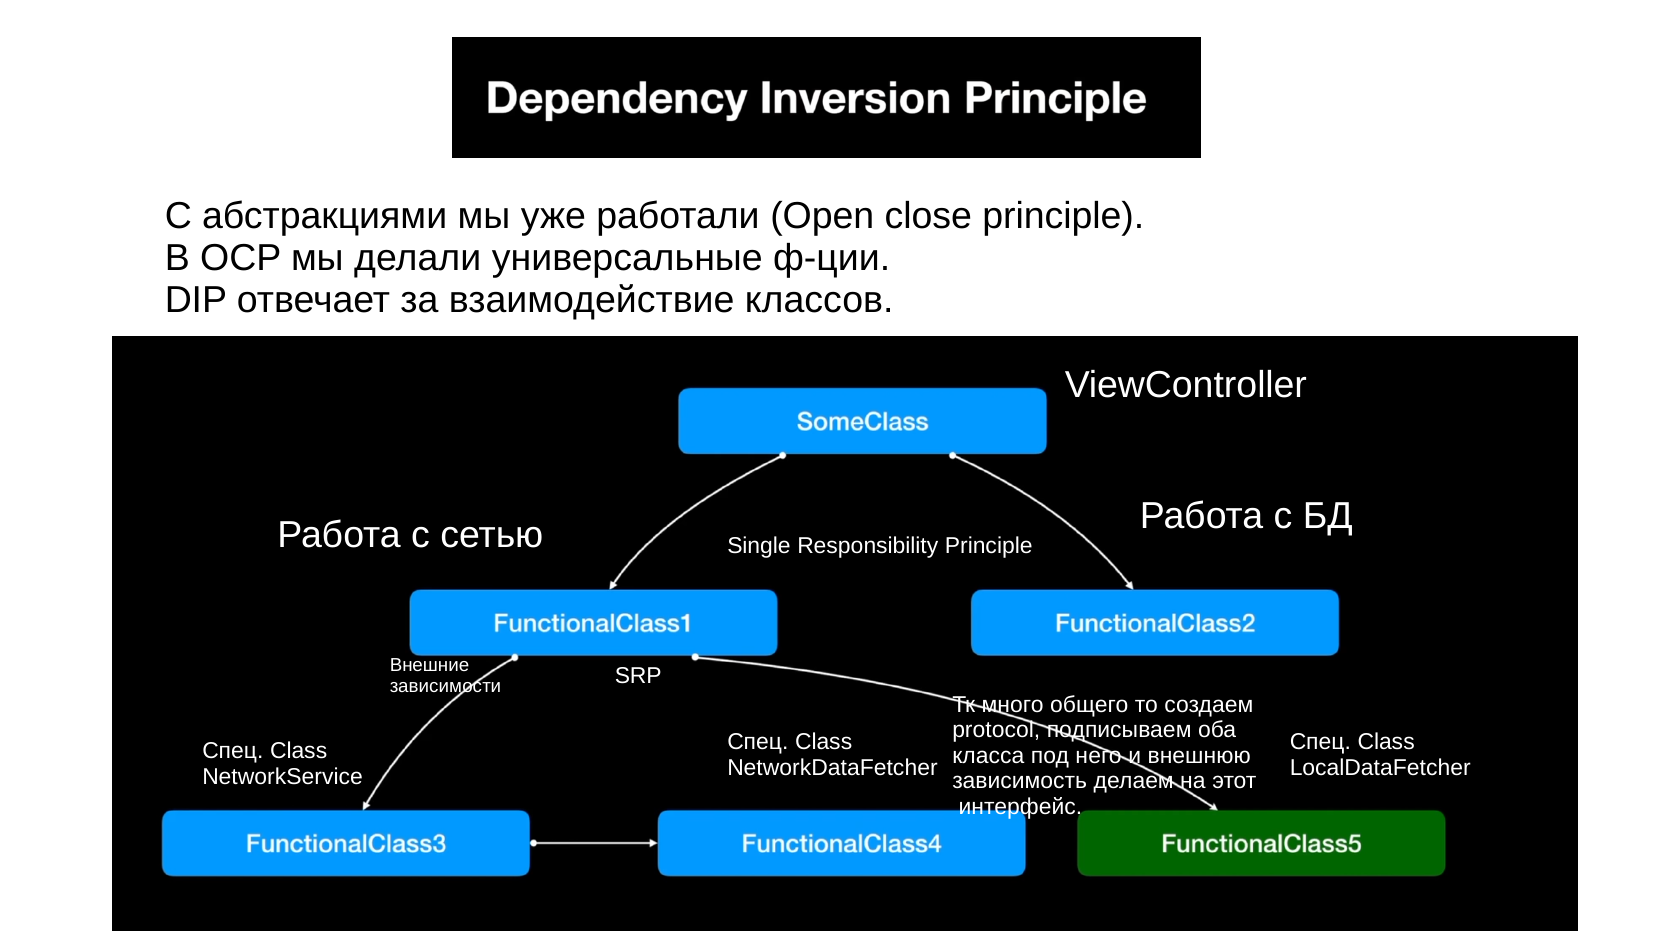

С абстракциями мы уже работали (Open close principle).
В OCP мы делали универсальные ф-ции.
DIP отвечает за взаимодействие классов.
ViewController
Работа с БД
Работа с сетью
Single Responsibility Principle
Внешние зависимости
SRP
Тк много общего то создаем protocol, подписываем оба класса под него и внешнюю зависимость делаем на этот интерфейс.
Спец. Class
NetworkDataFetcher
Спец. Class
LocalDataFetcher
Спец. Class
NetworkService